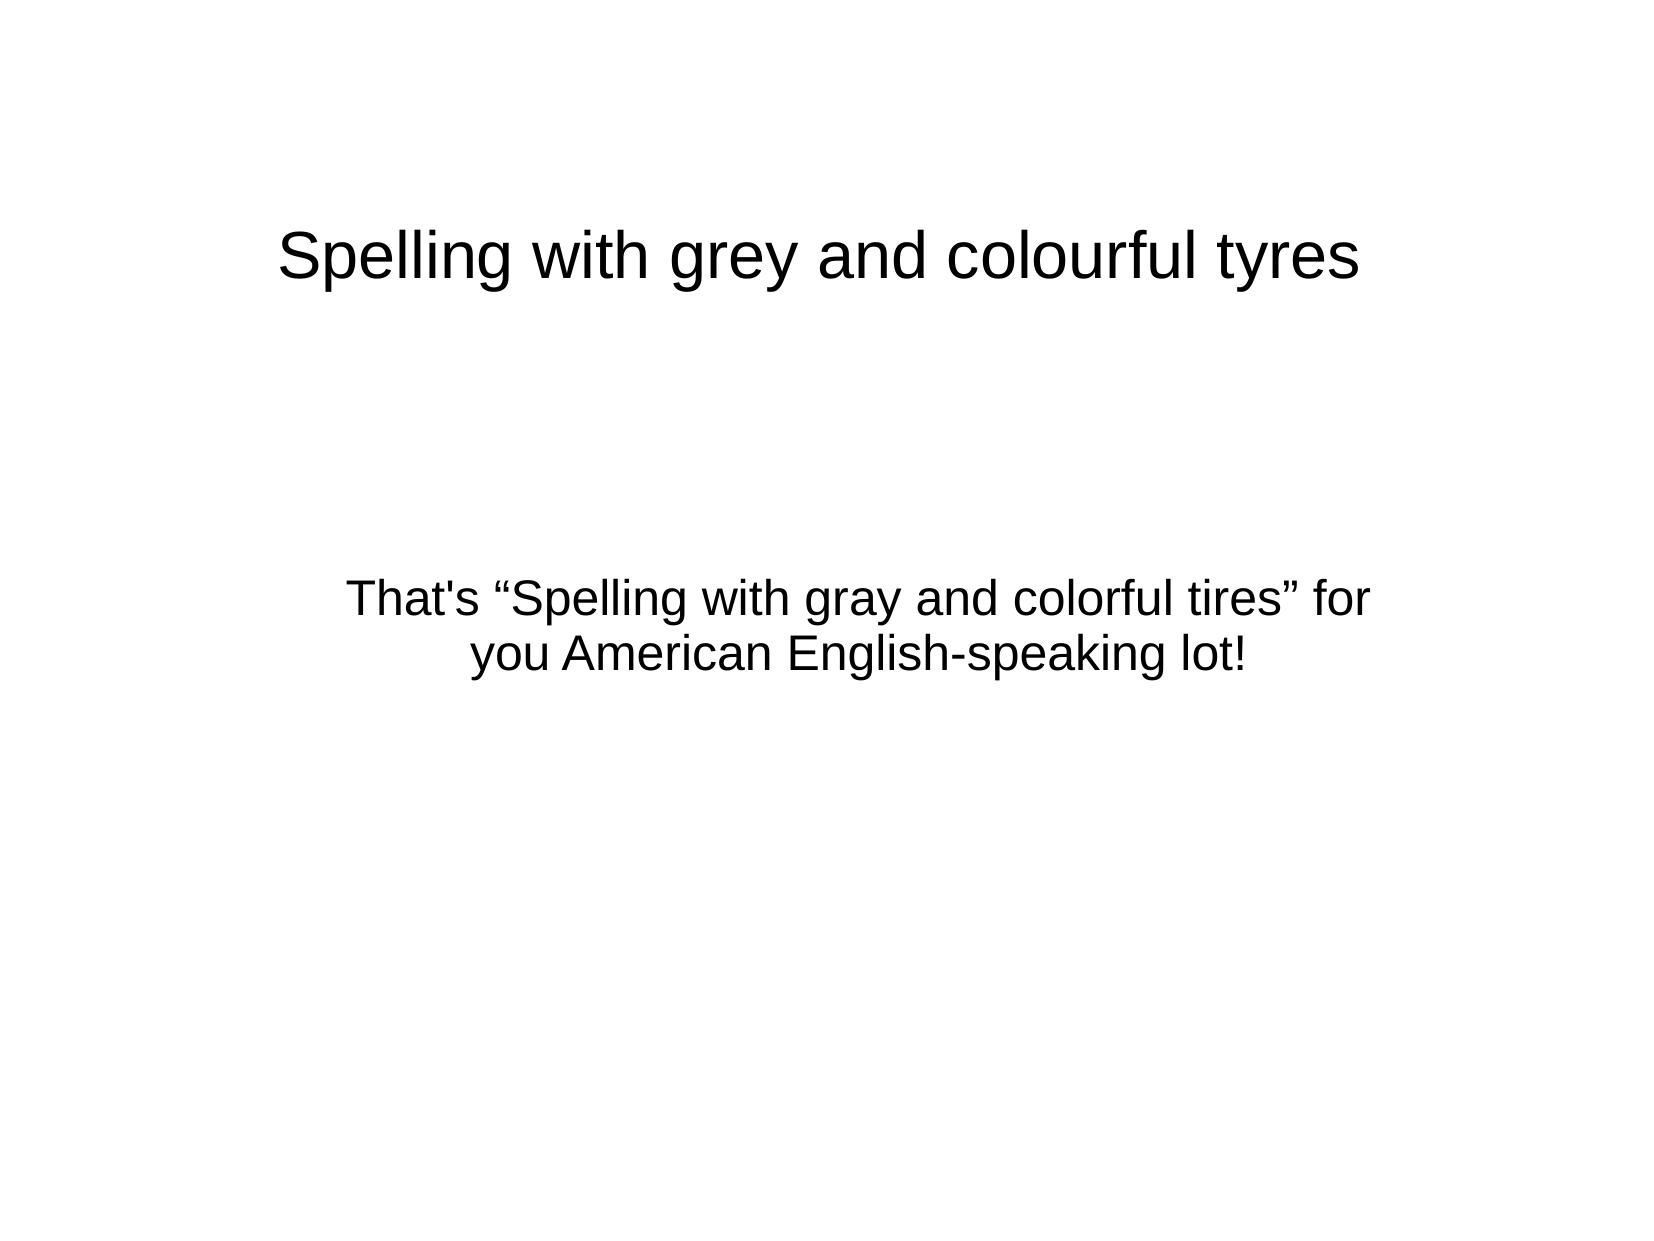

Spelling with grey and colourful tyres
That's “Spelling with gray and colorful tires” for
you American English-speaking lot!